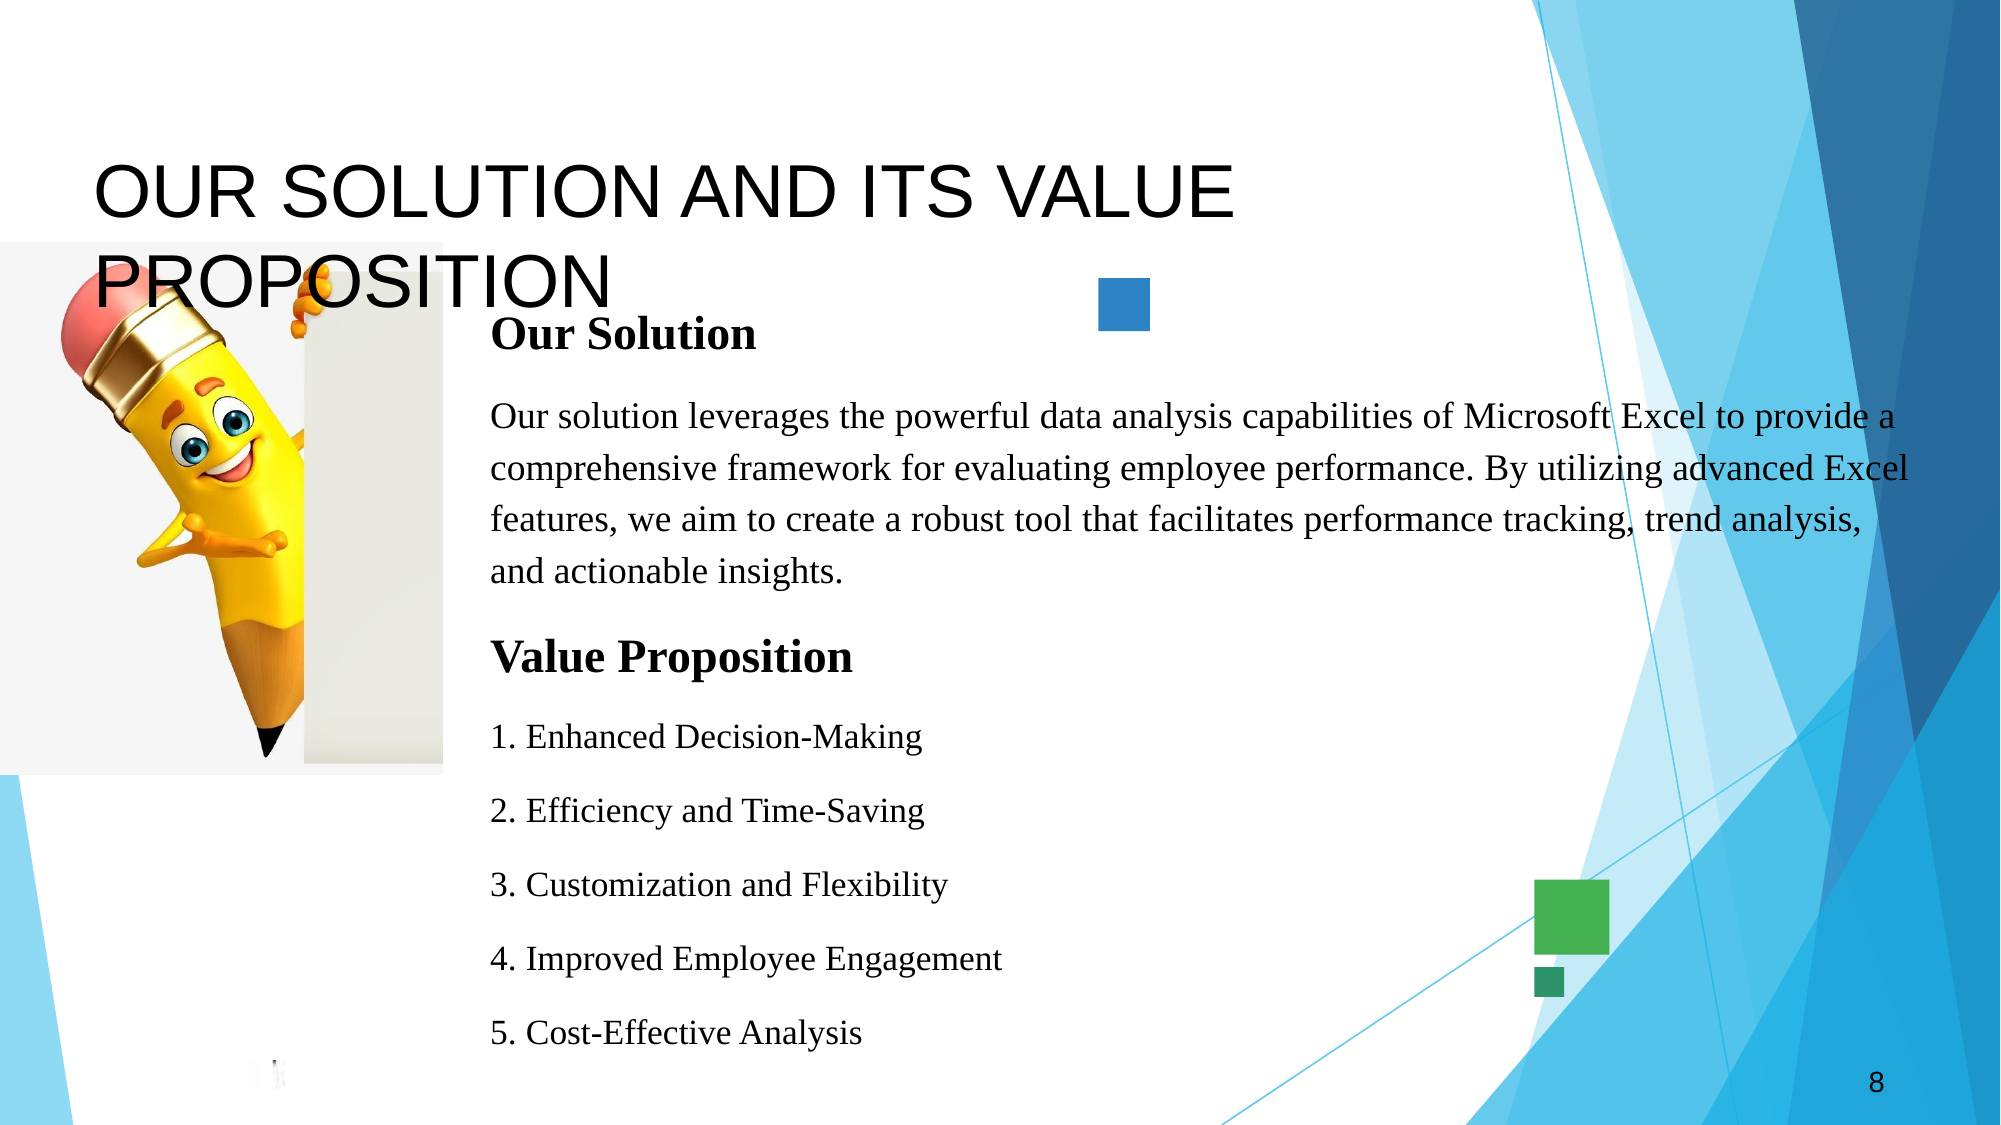

# OUR SOLUTION AND ITS VALUE PROPOSITION
Our Solution
Our solution leverages the powerful data analysis capabilities of Microsoft Excel to provide a comprehensive framework for evaluating employee performance. By utilizing advanced Excel features, we aim to create a robust tool that facilitates performance tracking, trend analysis, and actionable insights.
Value Proposition
1. Enhanced Decision-Making
2. Efficiency and Time-Saving
3. Customization and Flexibility
4. Improved Employee Engagement
5. Cost-Effective Analysis